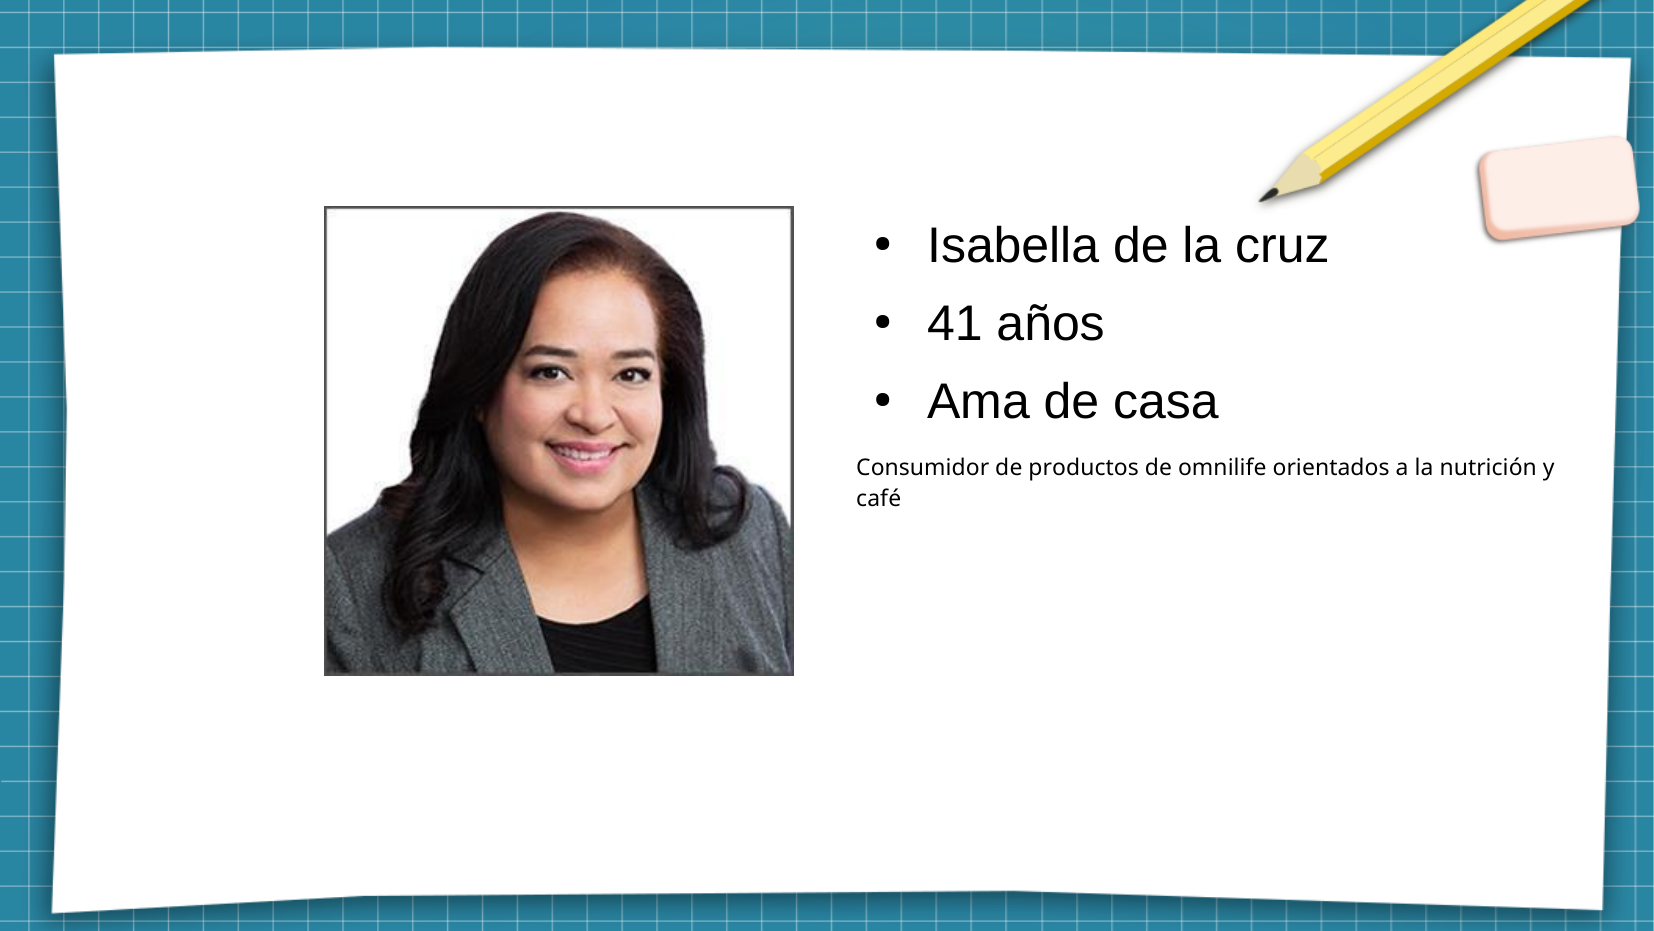

#
Isabella de la cruz
41 años
Ama de casa
Consumidor de productos de omnilife orientados a la nutrición y café